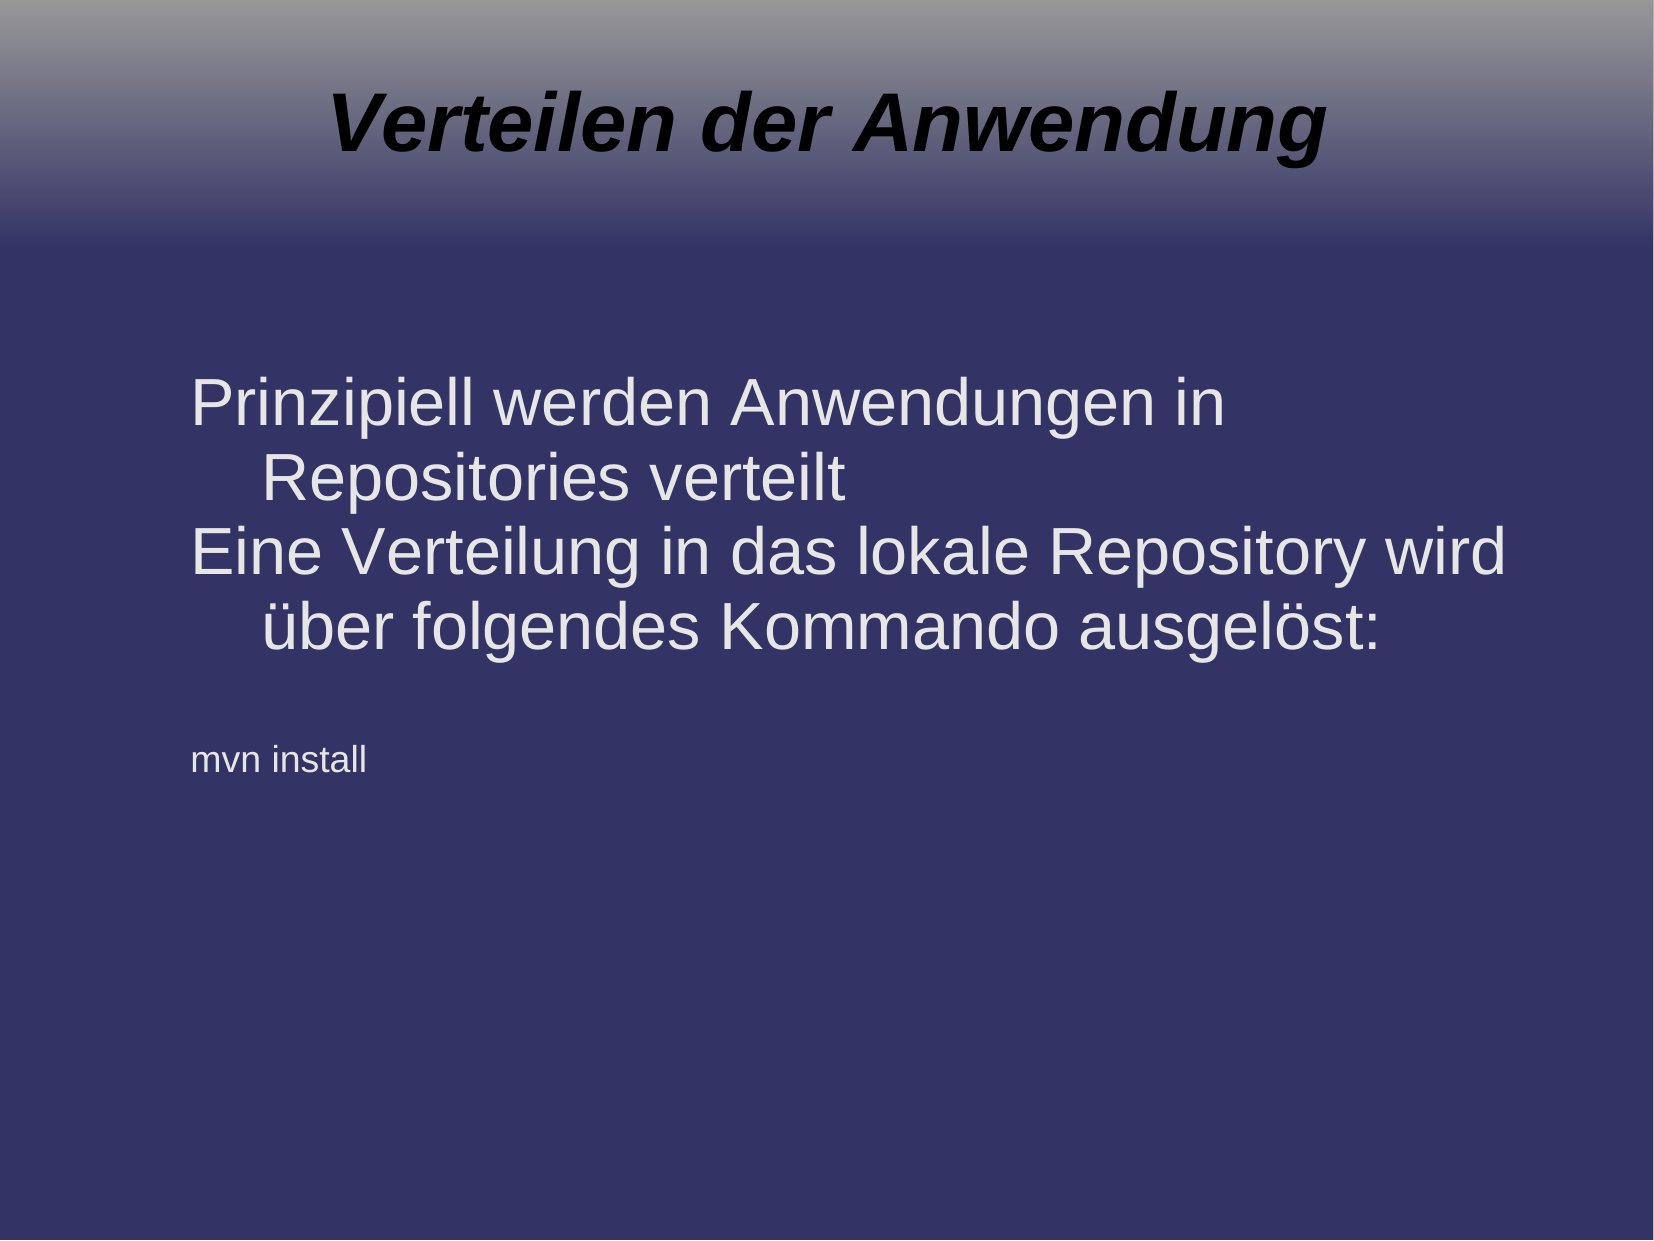

# Verteilen der Anwendung
Prinzipiell werden Anwendungen in Repositories verteilt
Eine Verteilung in das lokale Repository wird über folgendes Kommando ausgelöst:
mvn install